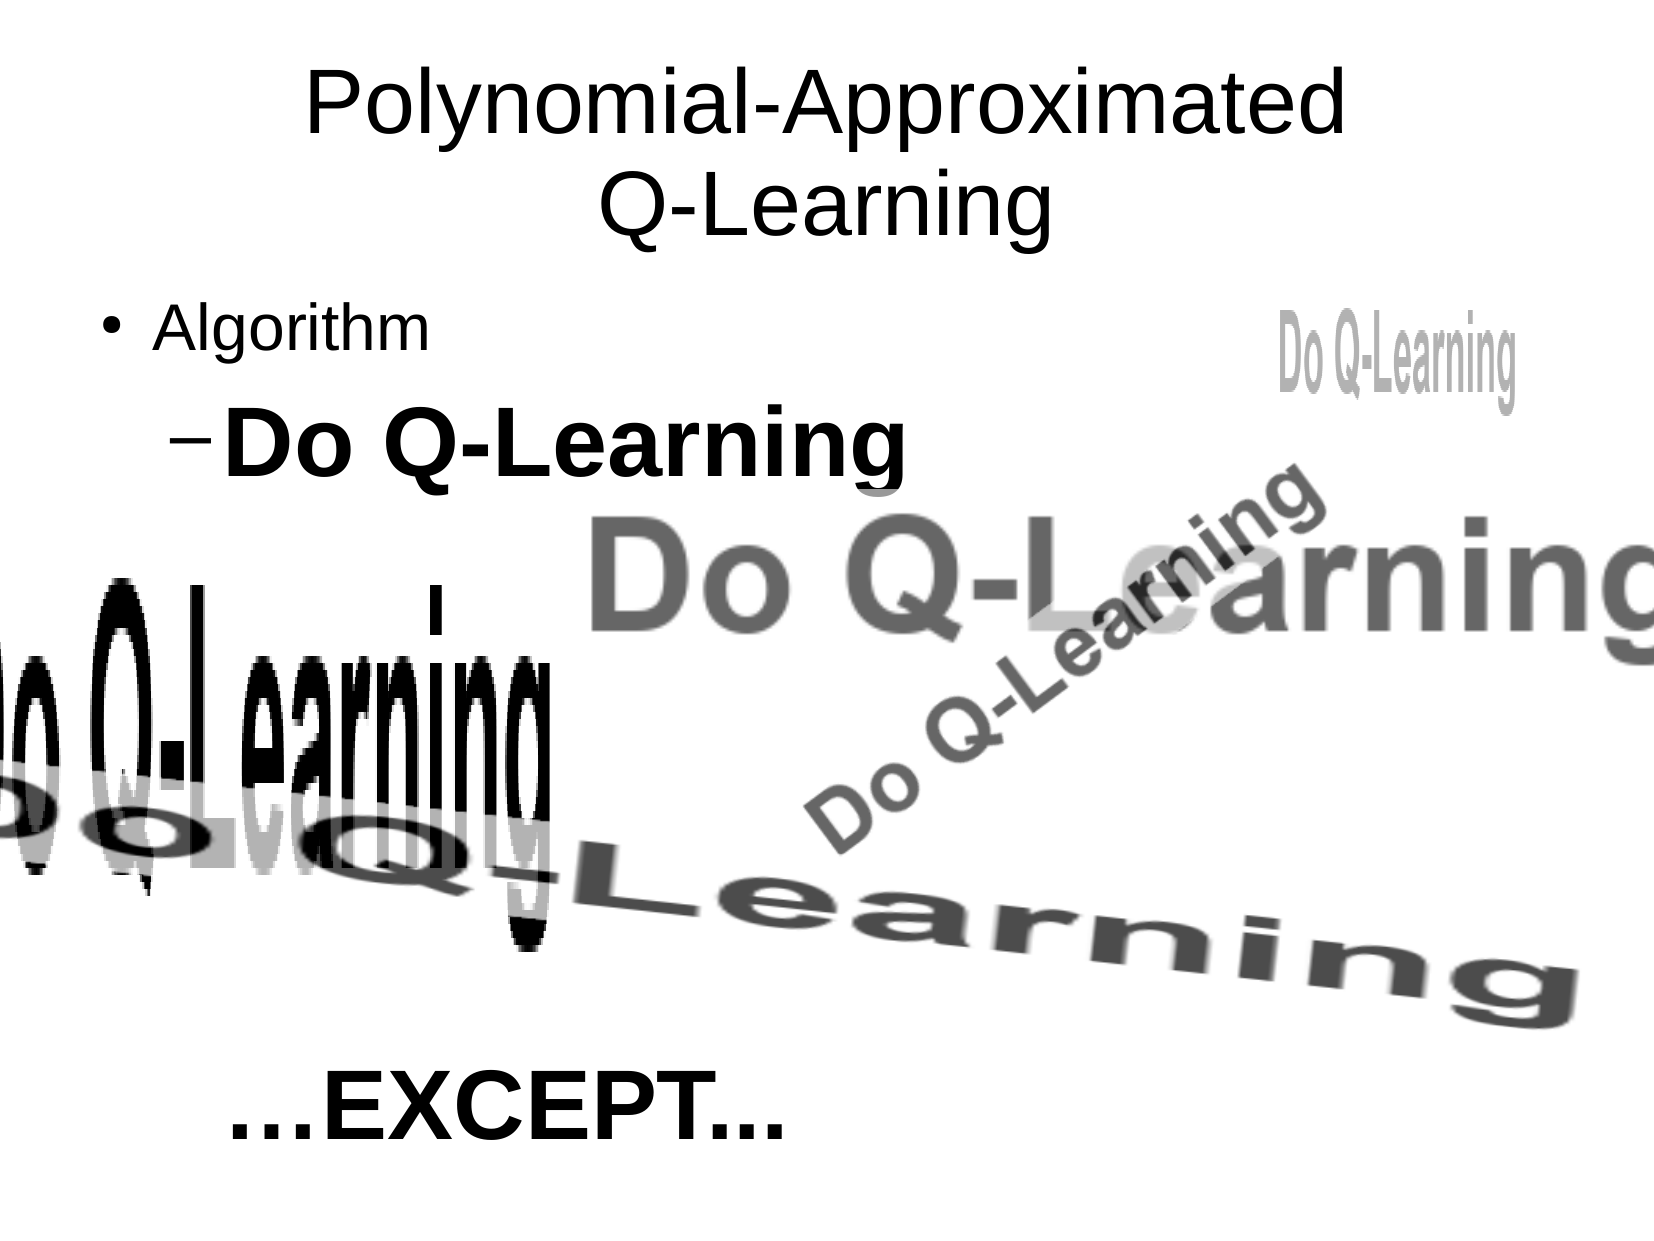

# Polynomial-Approximated Q-Learning
Algorithm
Do Q-Learning
…EXCEPT...